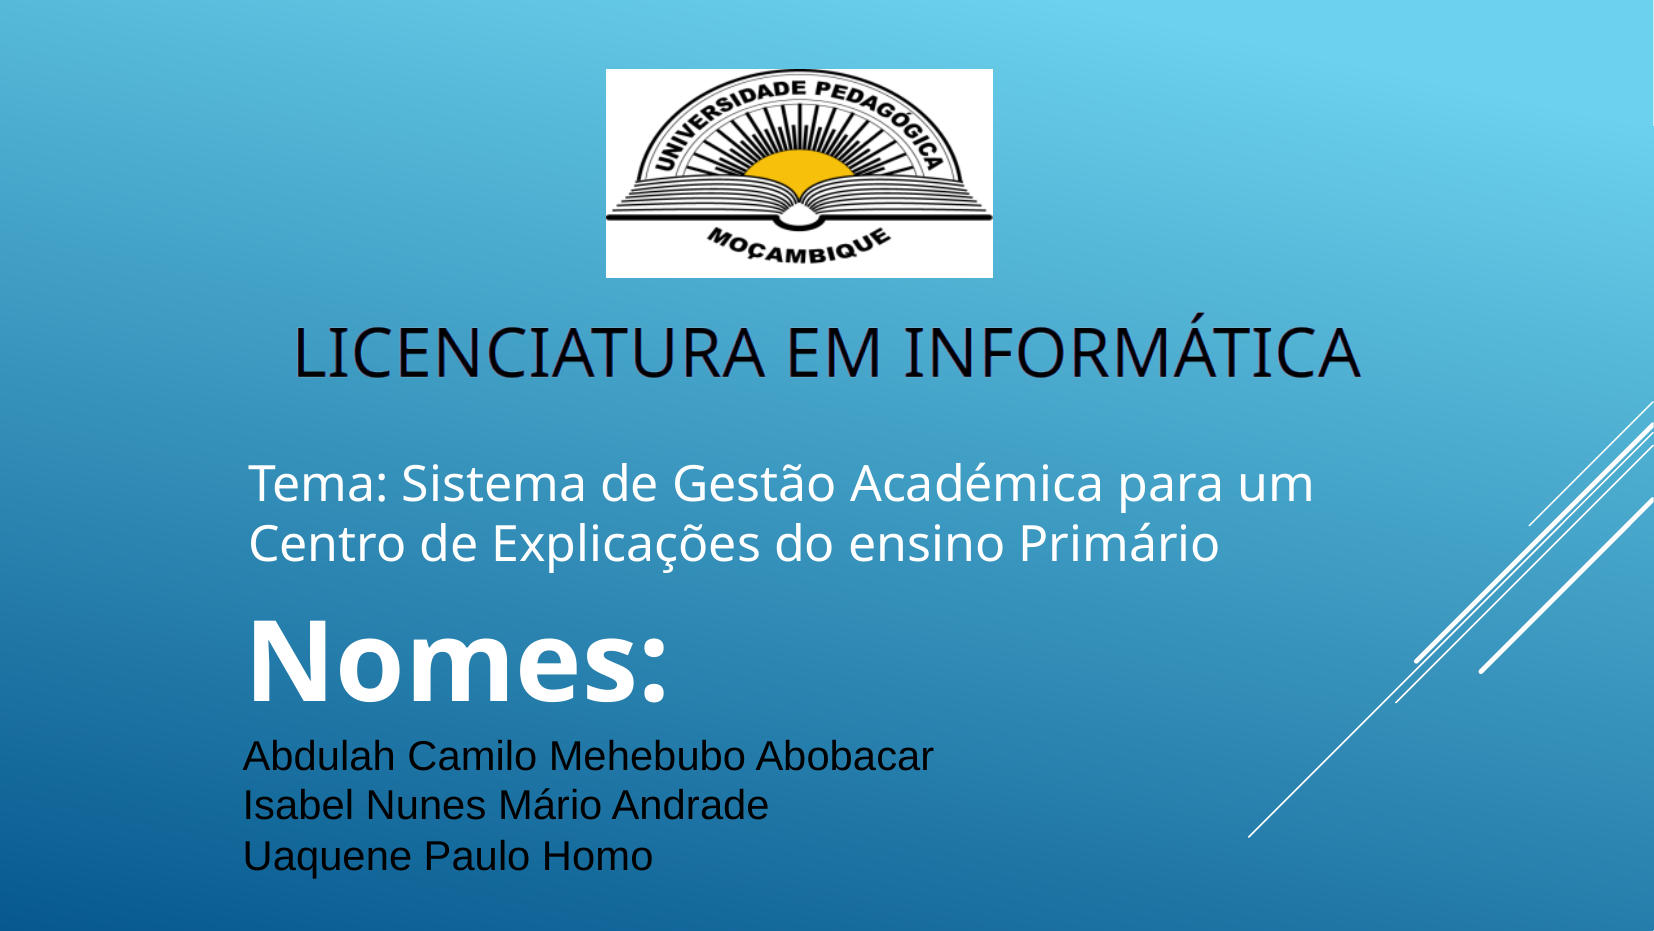

Tema: Sistema de Gestão Académica para um
Centro de Explicações do ensino Primário
	Nomes:
Abdulah Camilo Mehebubo Abobacar
Isabel Nunes Mário Andrade
Uaquene Paulo Homo